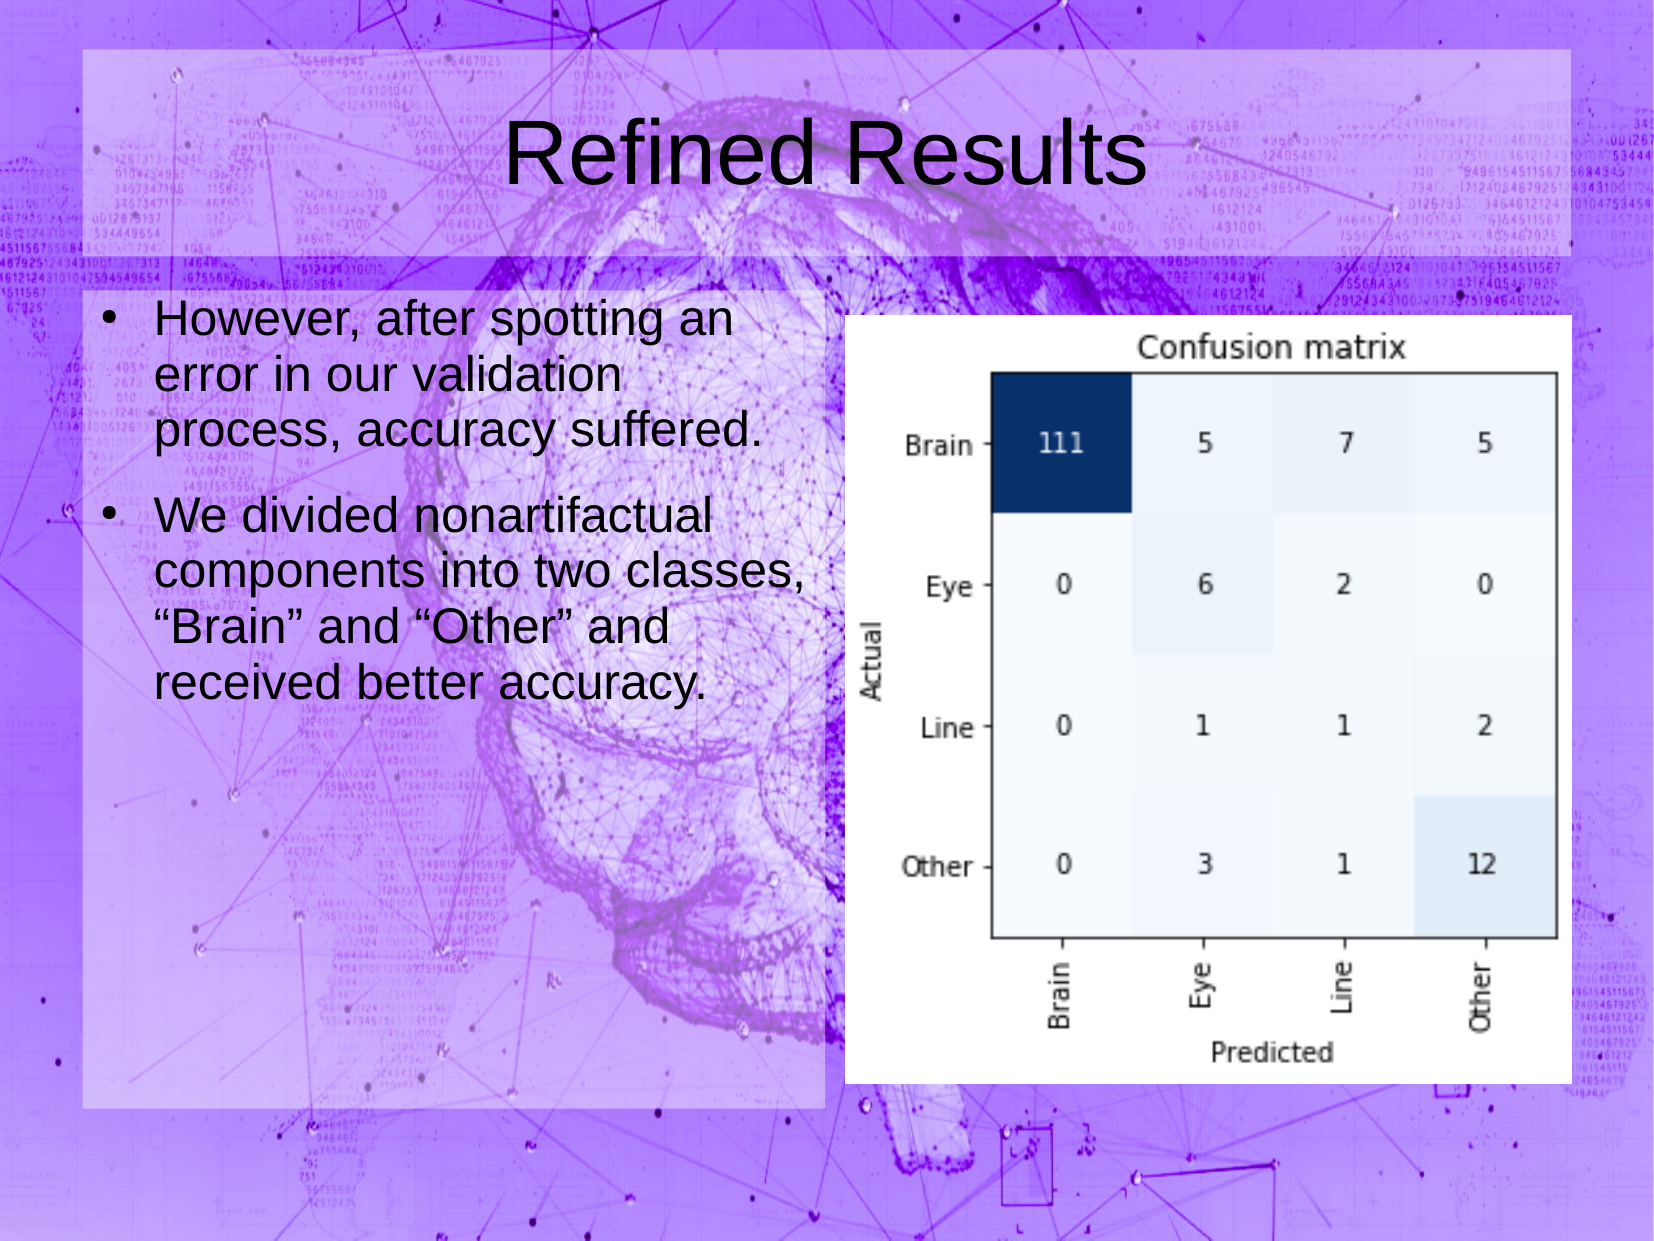

# Refined Results
However, after spotting an error in our validation process, accuracy suffered.
We divided nonartifactual components into two classes, “Brain” and “Other” and received better accuracy.